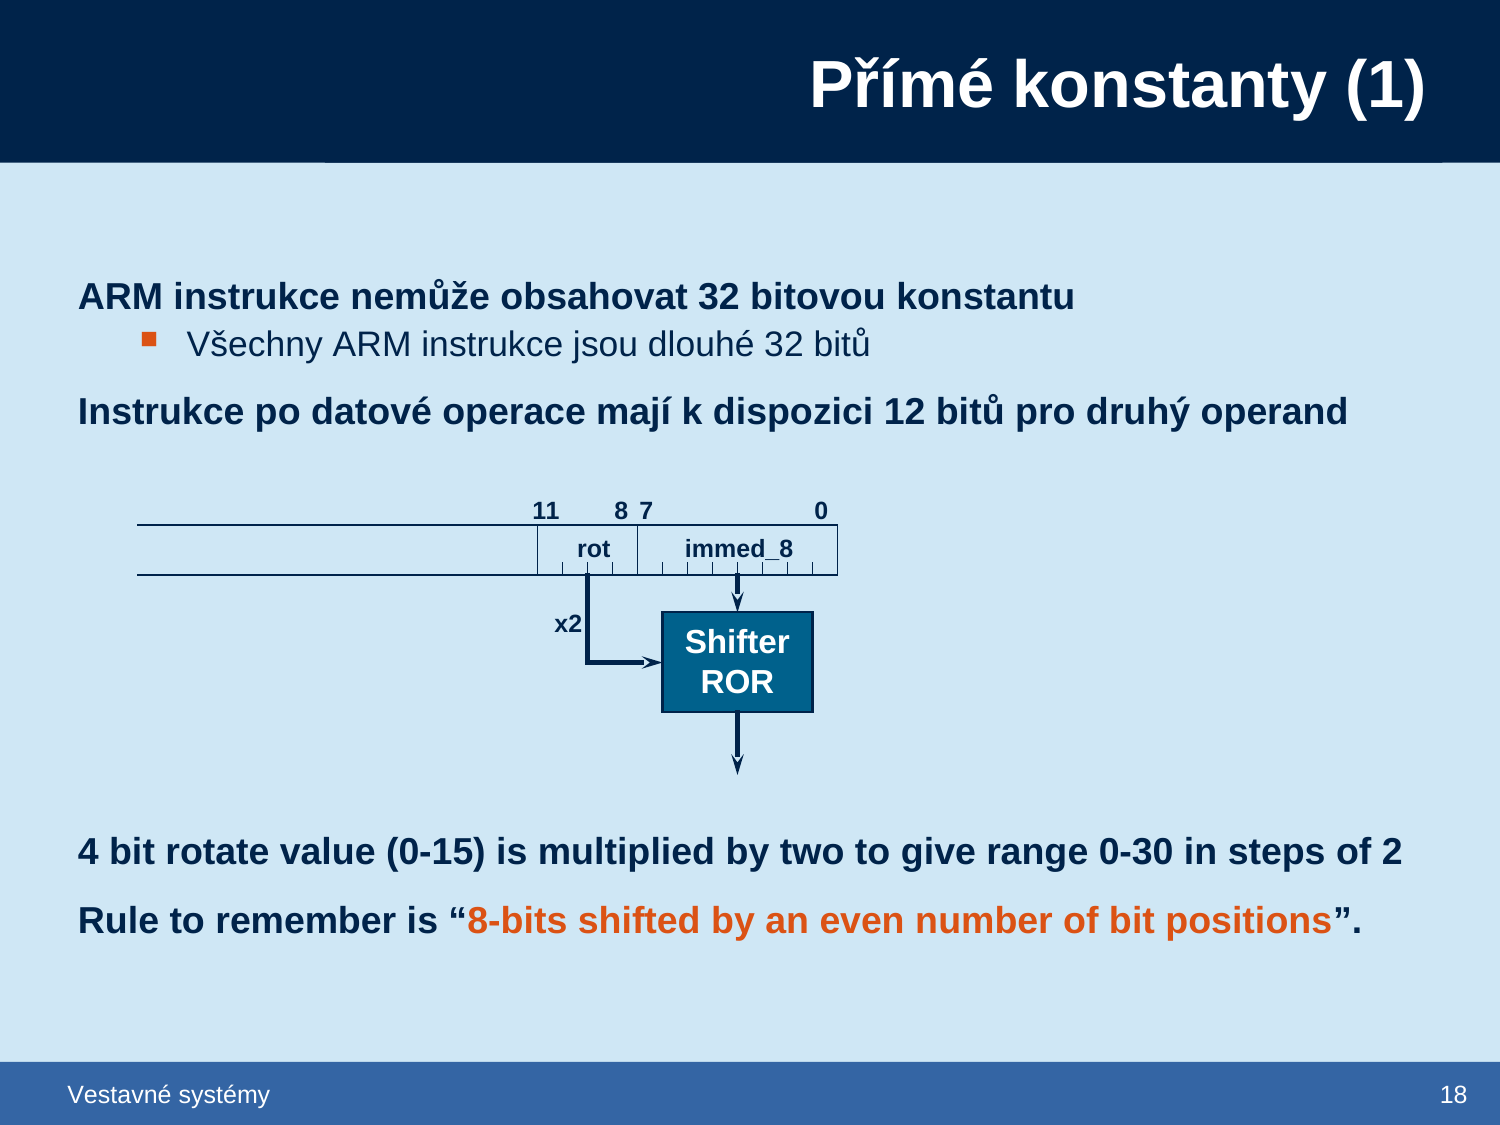

Přímé konstanty (1)
# ARM instrukce nemůže obsahovat 32 bitovou konstantu
Všechny ARM instrukce jsou dlouhé 32 bitů
Instrukce po datové operace mají k dispozici 12 bitů pro druhý operand
4 bit rotate value (0-15) is multiplied by two to give range 0-30 in steps of 2
Rule to remember is “8-bits shifted by an even number of bit positions”.
11
8
7
0
rot
immed_8
x2
Shifter
ROR